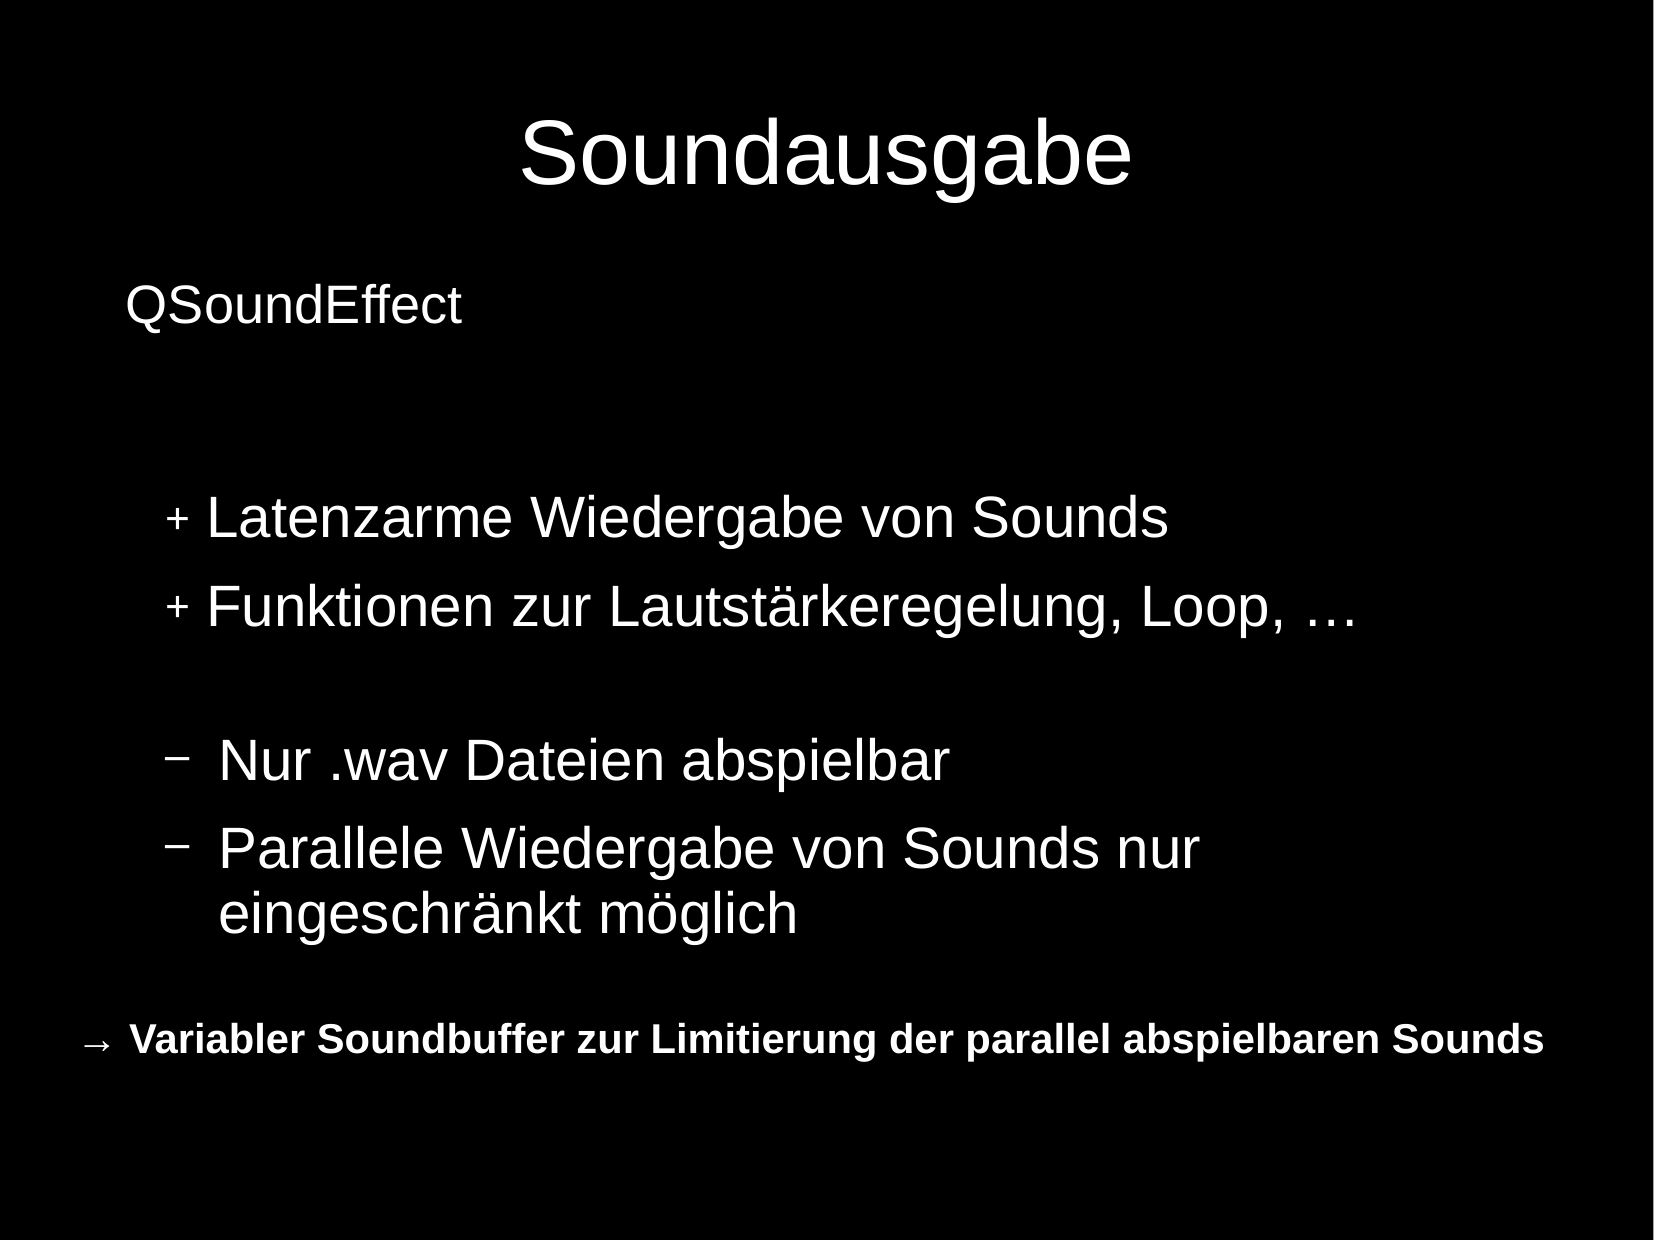

# Soundausgabe
QSoundEffect
 Latenzarme Wiedergabe von Sounds
 Funktionen zur Lautstärkeregelung, Loop, …
Nur .wav Dateien abspielbar
Parallele Wiedergabe von Sounds nur eingeschränkt möglich
→ Variabler Soundbuffer zur Limitierung der parallel abspielbaren Sounds